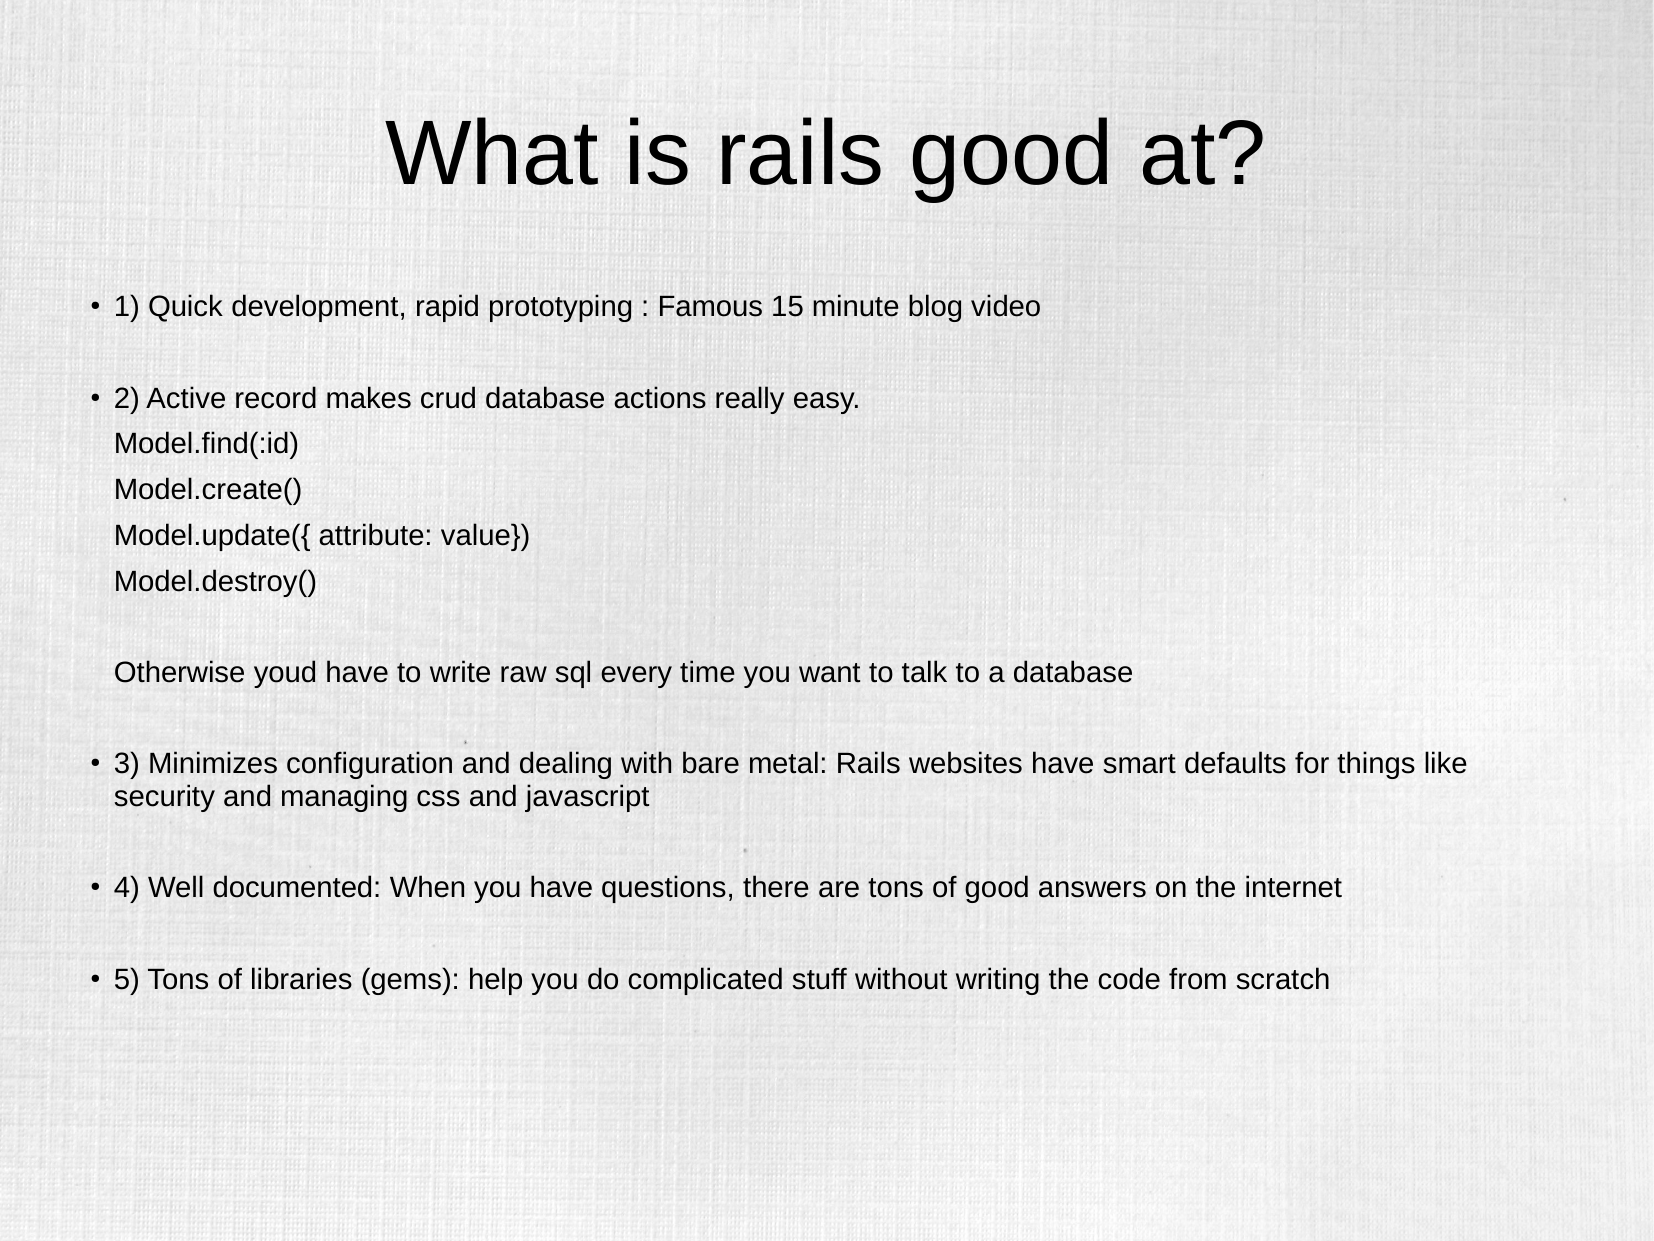

# What is rails good at?
1) Quick development, rapid prototyping : Famous 15 minute blog video
2) Active record makes crud database actions really easy.
Model.find(:id)
Model.create()
Model.update({ attribute: value})
Model.destroy()
Otherwise youd have to write raw sql every time you want to talk to a database
3) Minimizes configuration and dealing with bare metal: Rails websites have smart defaults for things like security and managing css and javascript
4) Well documented: When you have questions, there are tons of good answers on the internet
5) Tons of libraries (gems): help you do complicated stuff without writing the code from scratch